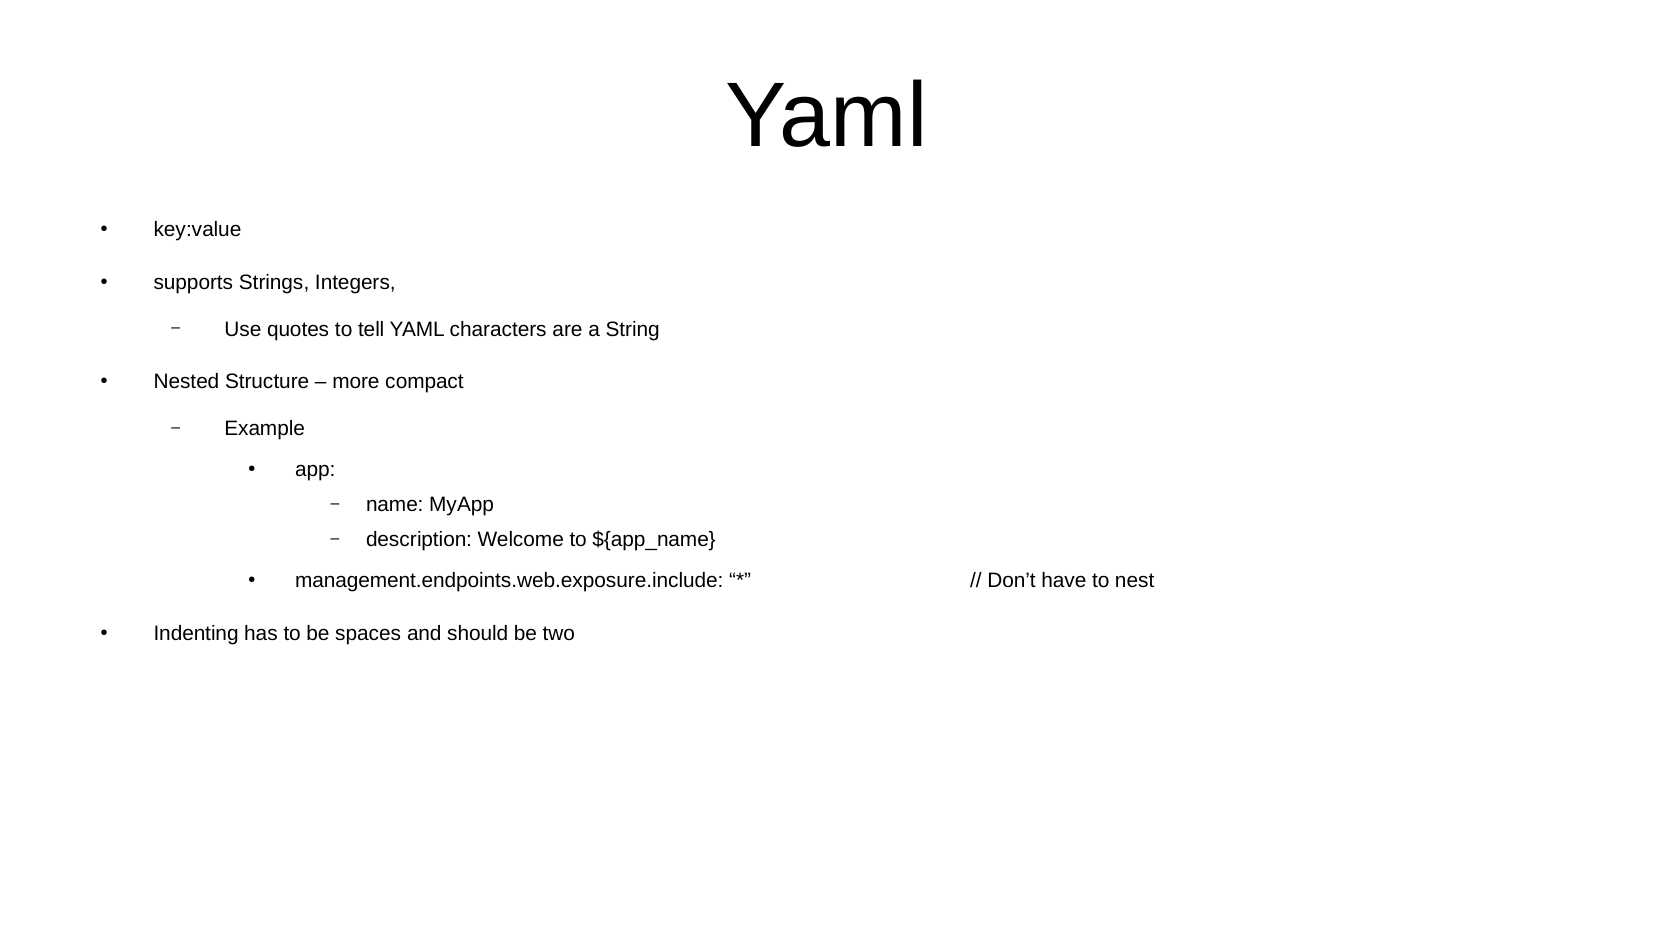

# Yaml
key:value
supports Strings, Integers,
Use quotes to tell YAML characters are a String
Nested Structure – more compact
Example
app:
name: MyApp
description: Welcome to ${app_name}
management.endpoints.web.exposure.include: “*”			// Don’t have to nest
Indenting has to be spaces and should be two